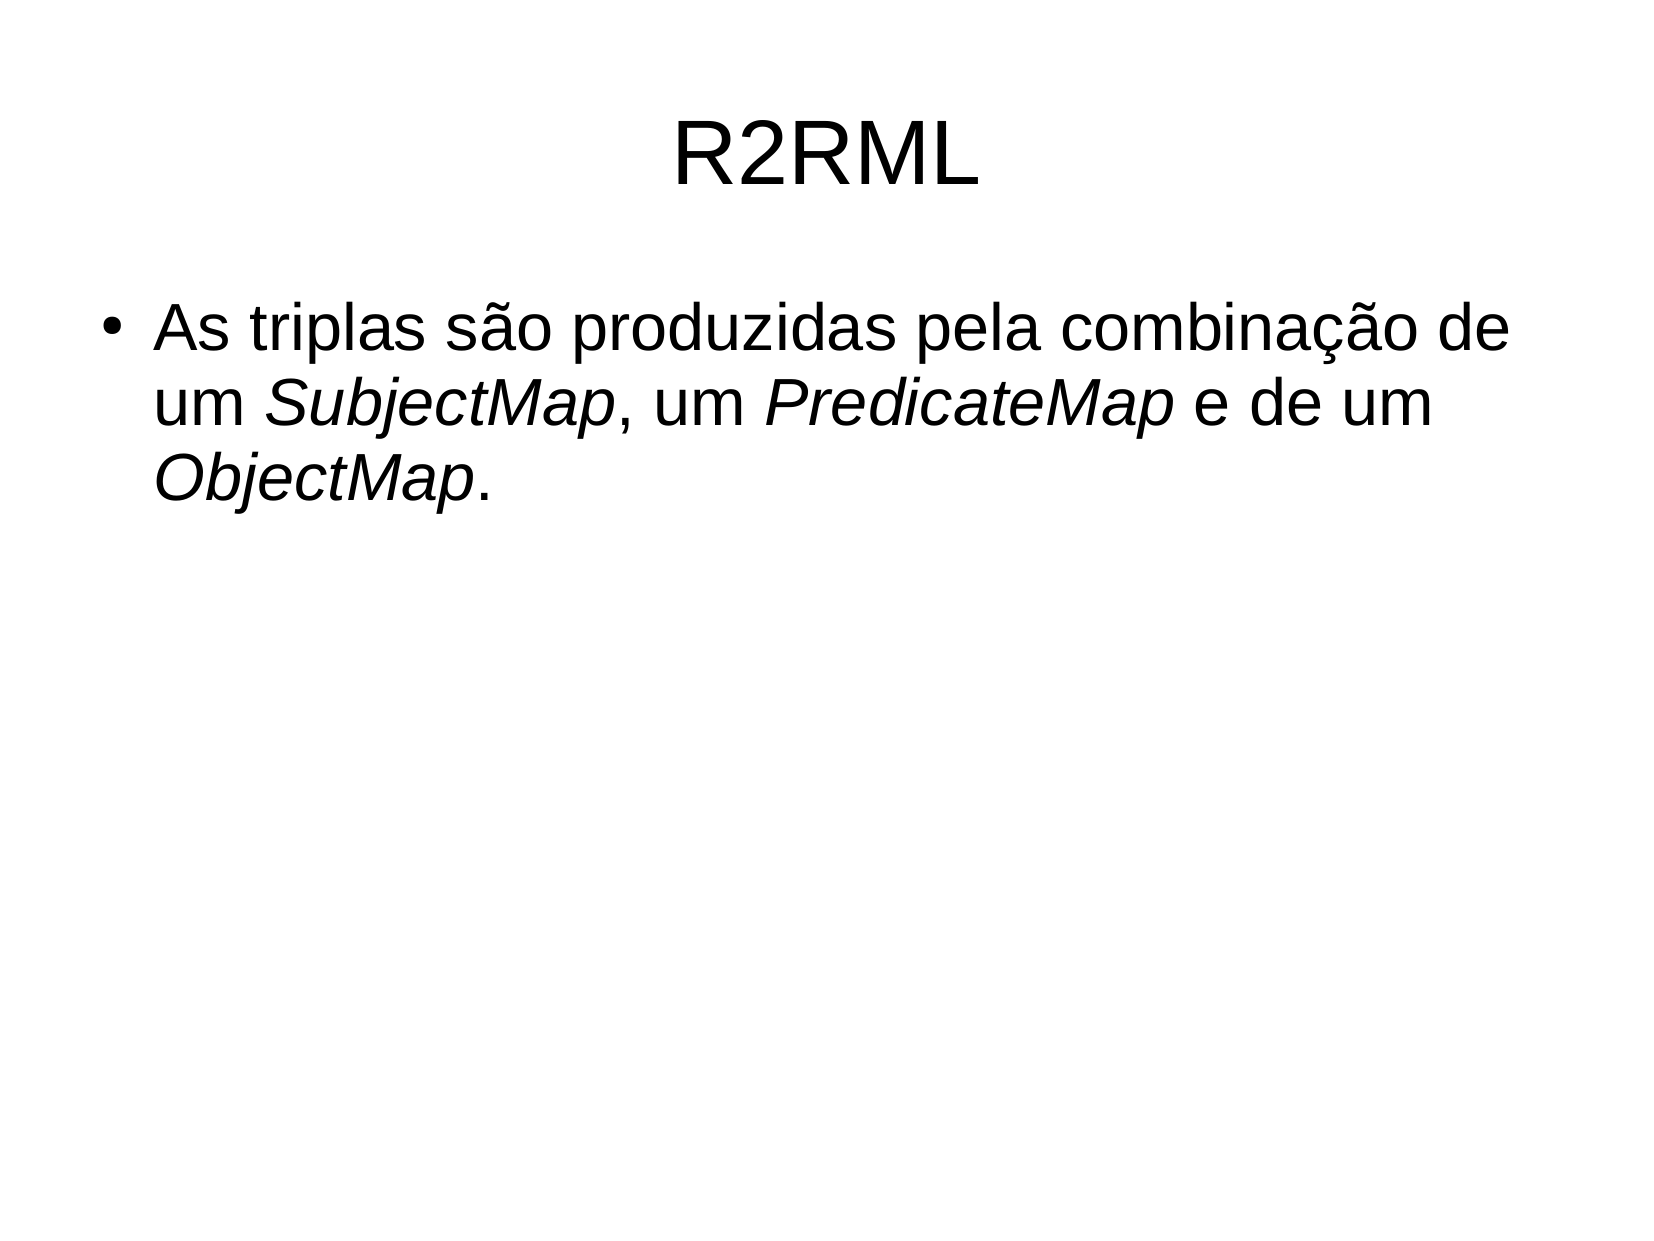

# R2RML
As triplas são produzidas pela combinação de um SubjectMap, um PredicateMap e de um ObjectMap.